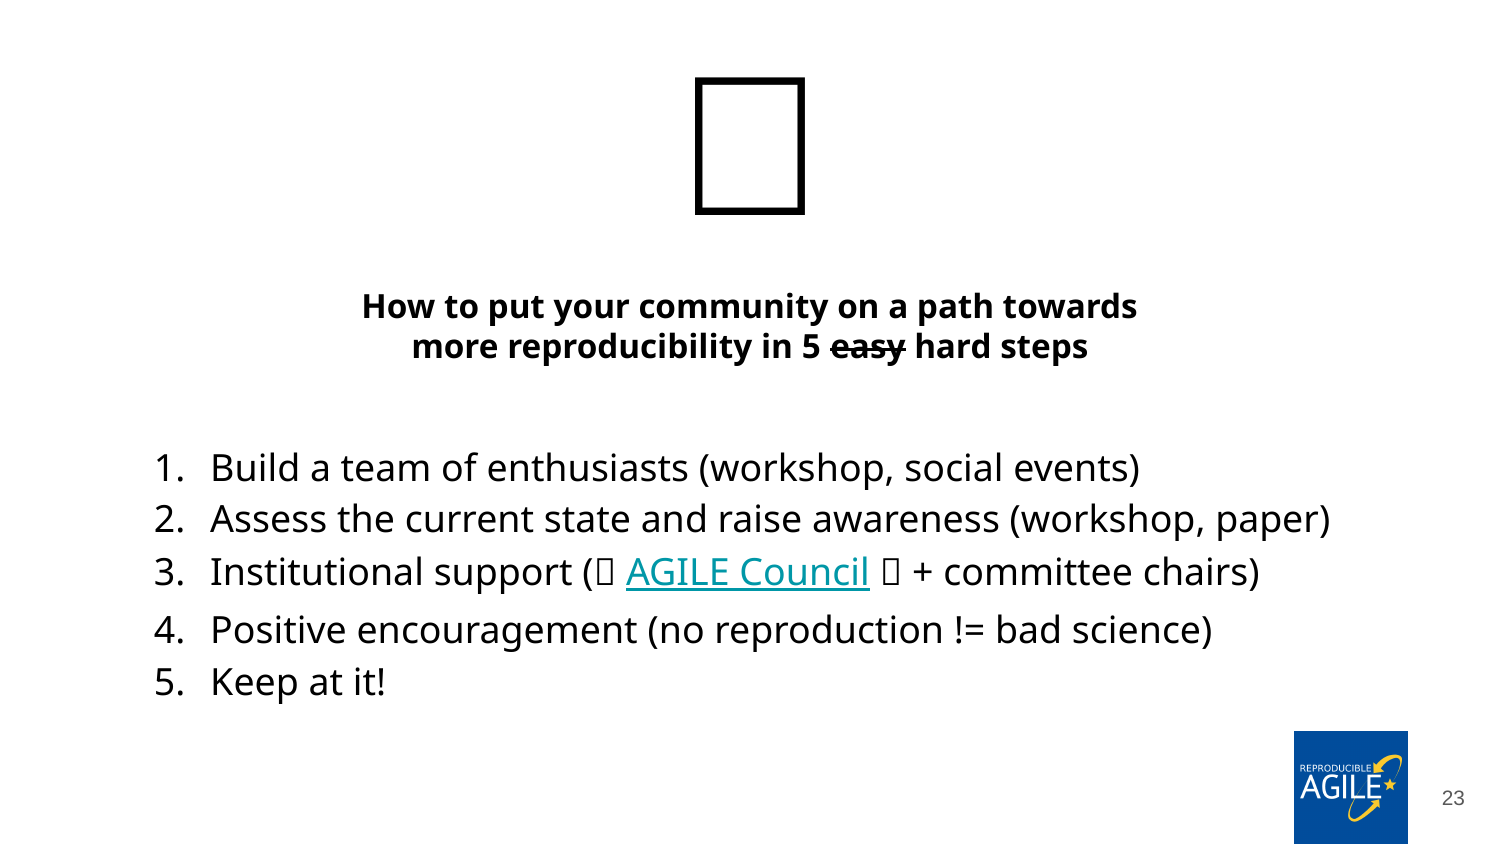

# 🙌
How to put your community on a path towards
more reproducibility in 5 easy hard steps
Build a team of enthusiasts (workshop, social events)
Assess the current state and raise awareness (workshop, paper)
Institutional support (🙏 AGILE Council 🙏 + committee chairs)
Positive encouragement (no reproduction != bad science)
Keep at it!